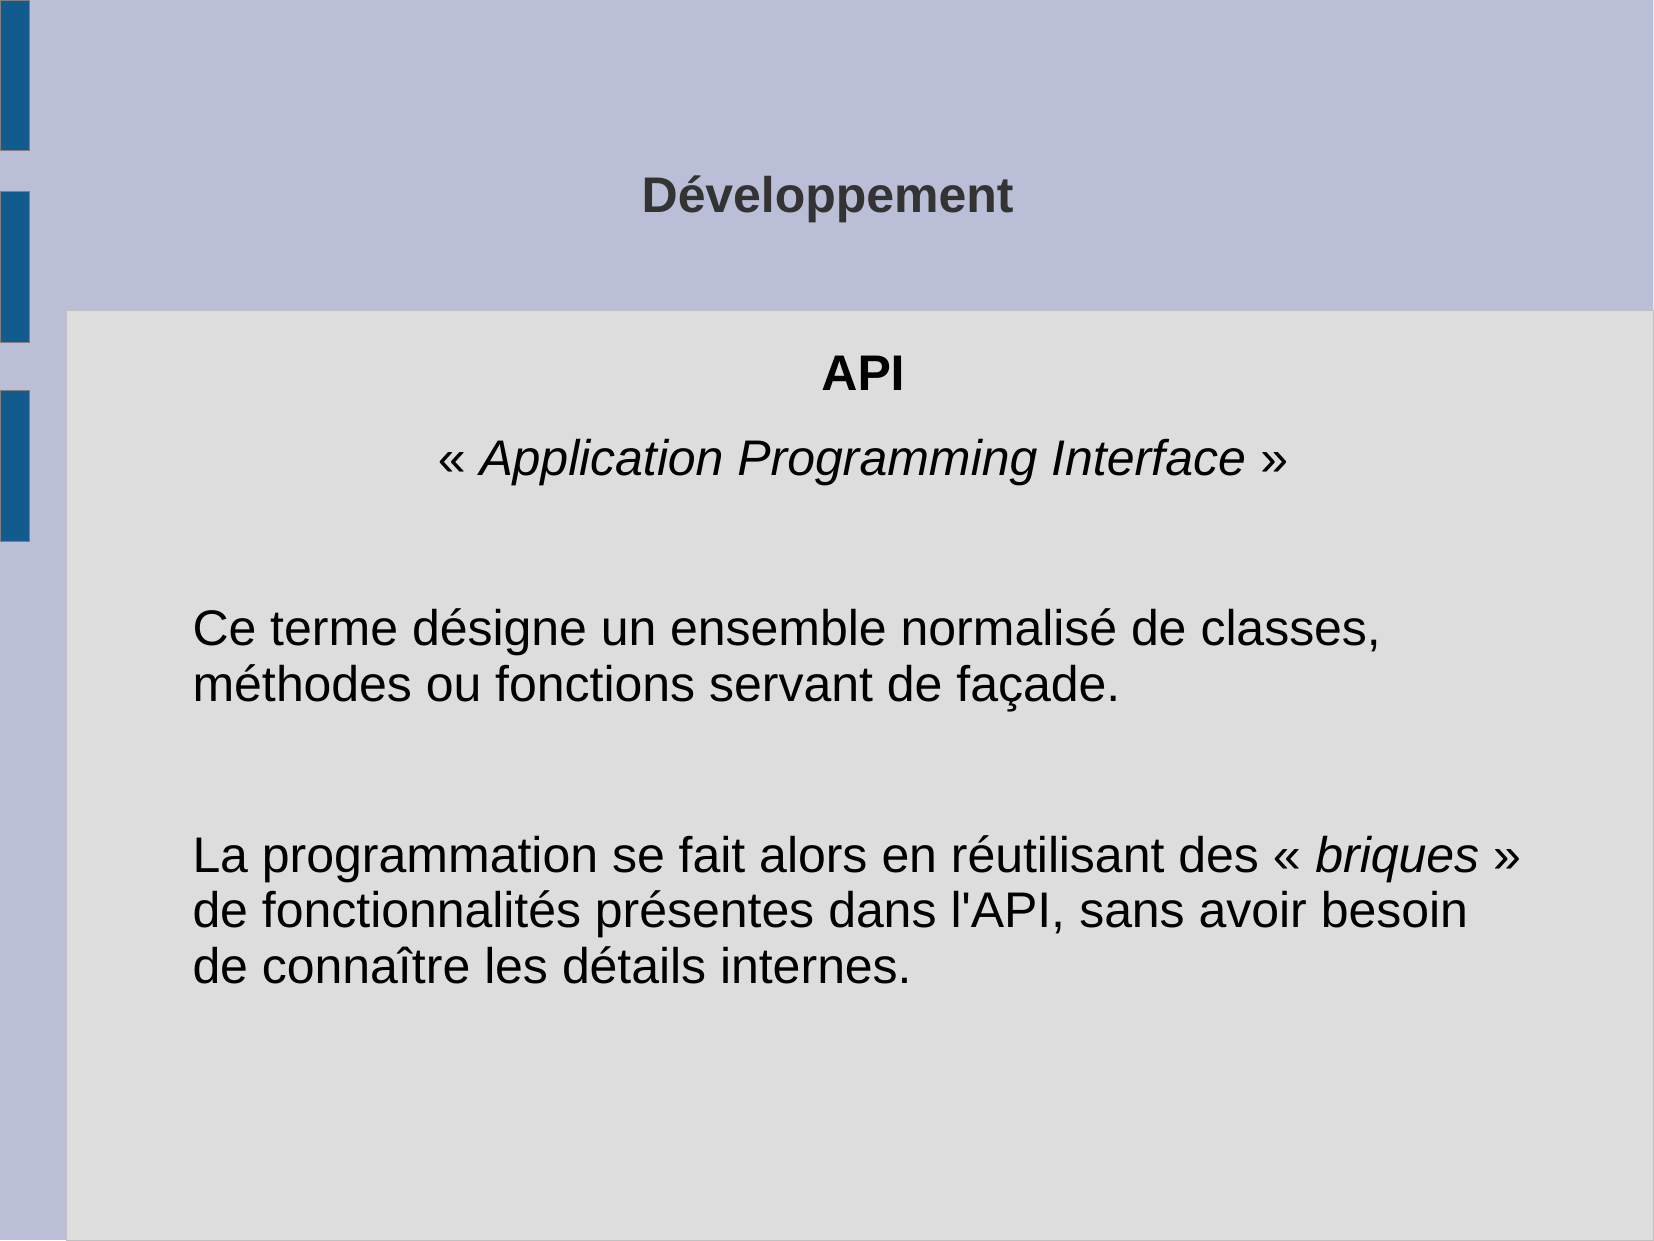

# Développement
API
« Application Programming Interface »
Ce terme désigne un ensemble normalisé de classes, méthodes ou fonctions servant de façade.
La programmation se fait alors en réutilisant des « briques » de fonctionnalités présentes dans l'API, sans avoir besoin de connaître les détails internes.